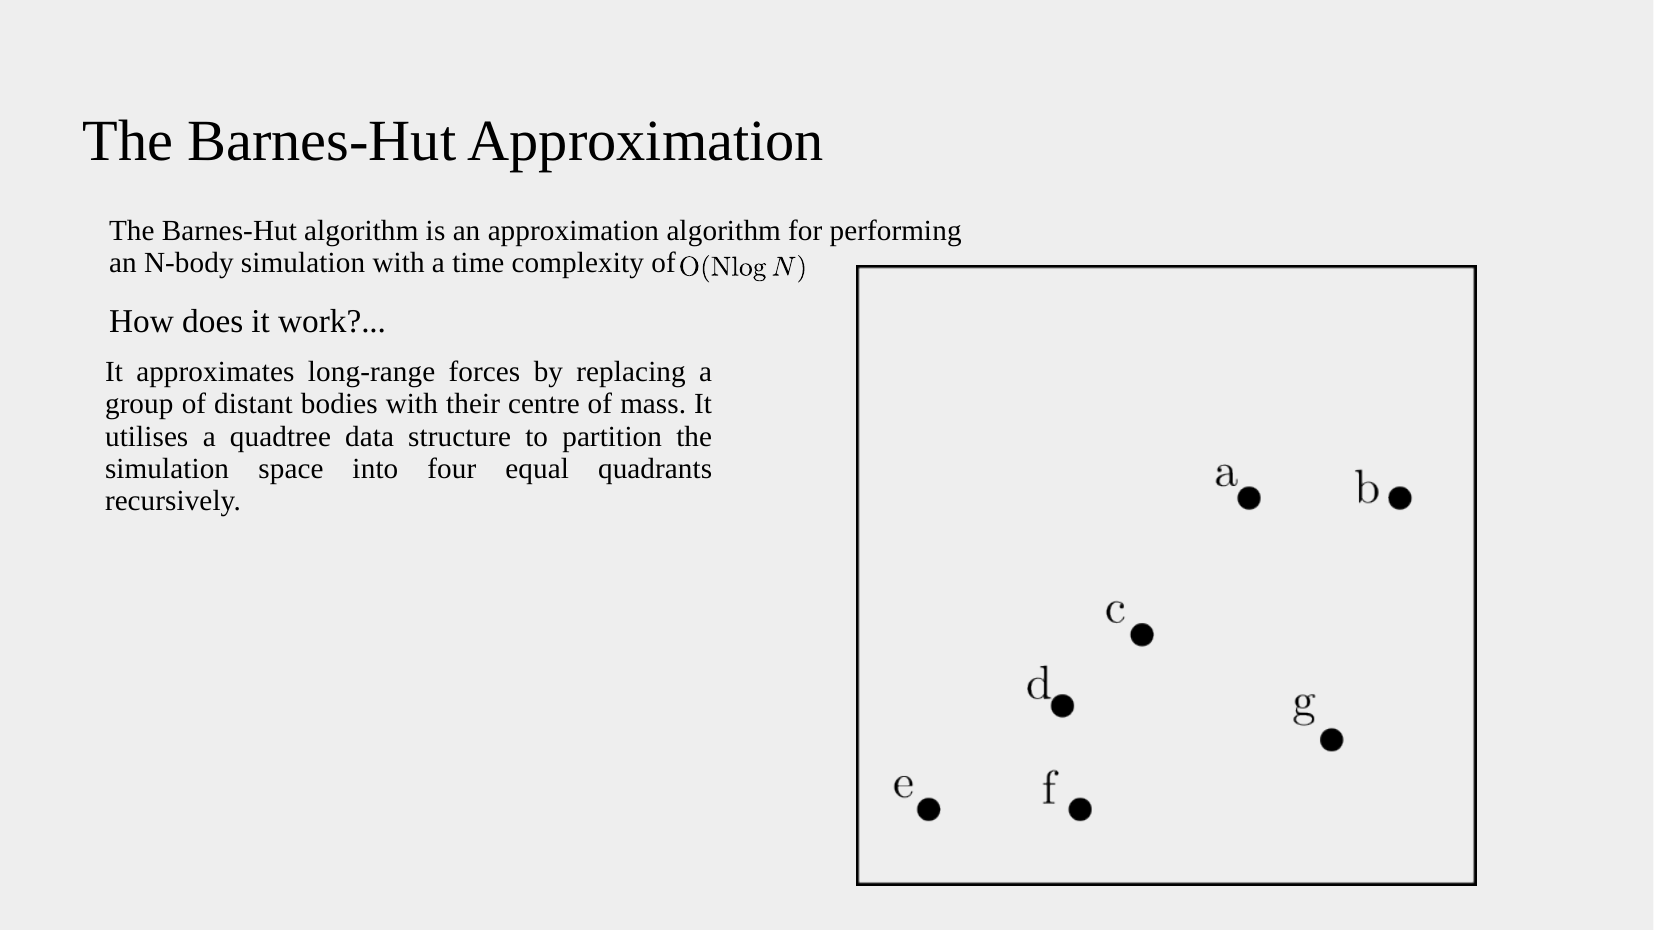

# The Barnes-Hut Approximation
The Barnes-Hut algorithm is an approximation algorithm for performing
an N-body simulation with a time complexity of
How does it work?...
It approximates long-range forces by replacing a group of distant bodies with their centre of mass. It utilises a quadtree data structure to partition the simulation space into four equal quadrants recursively.